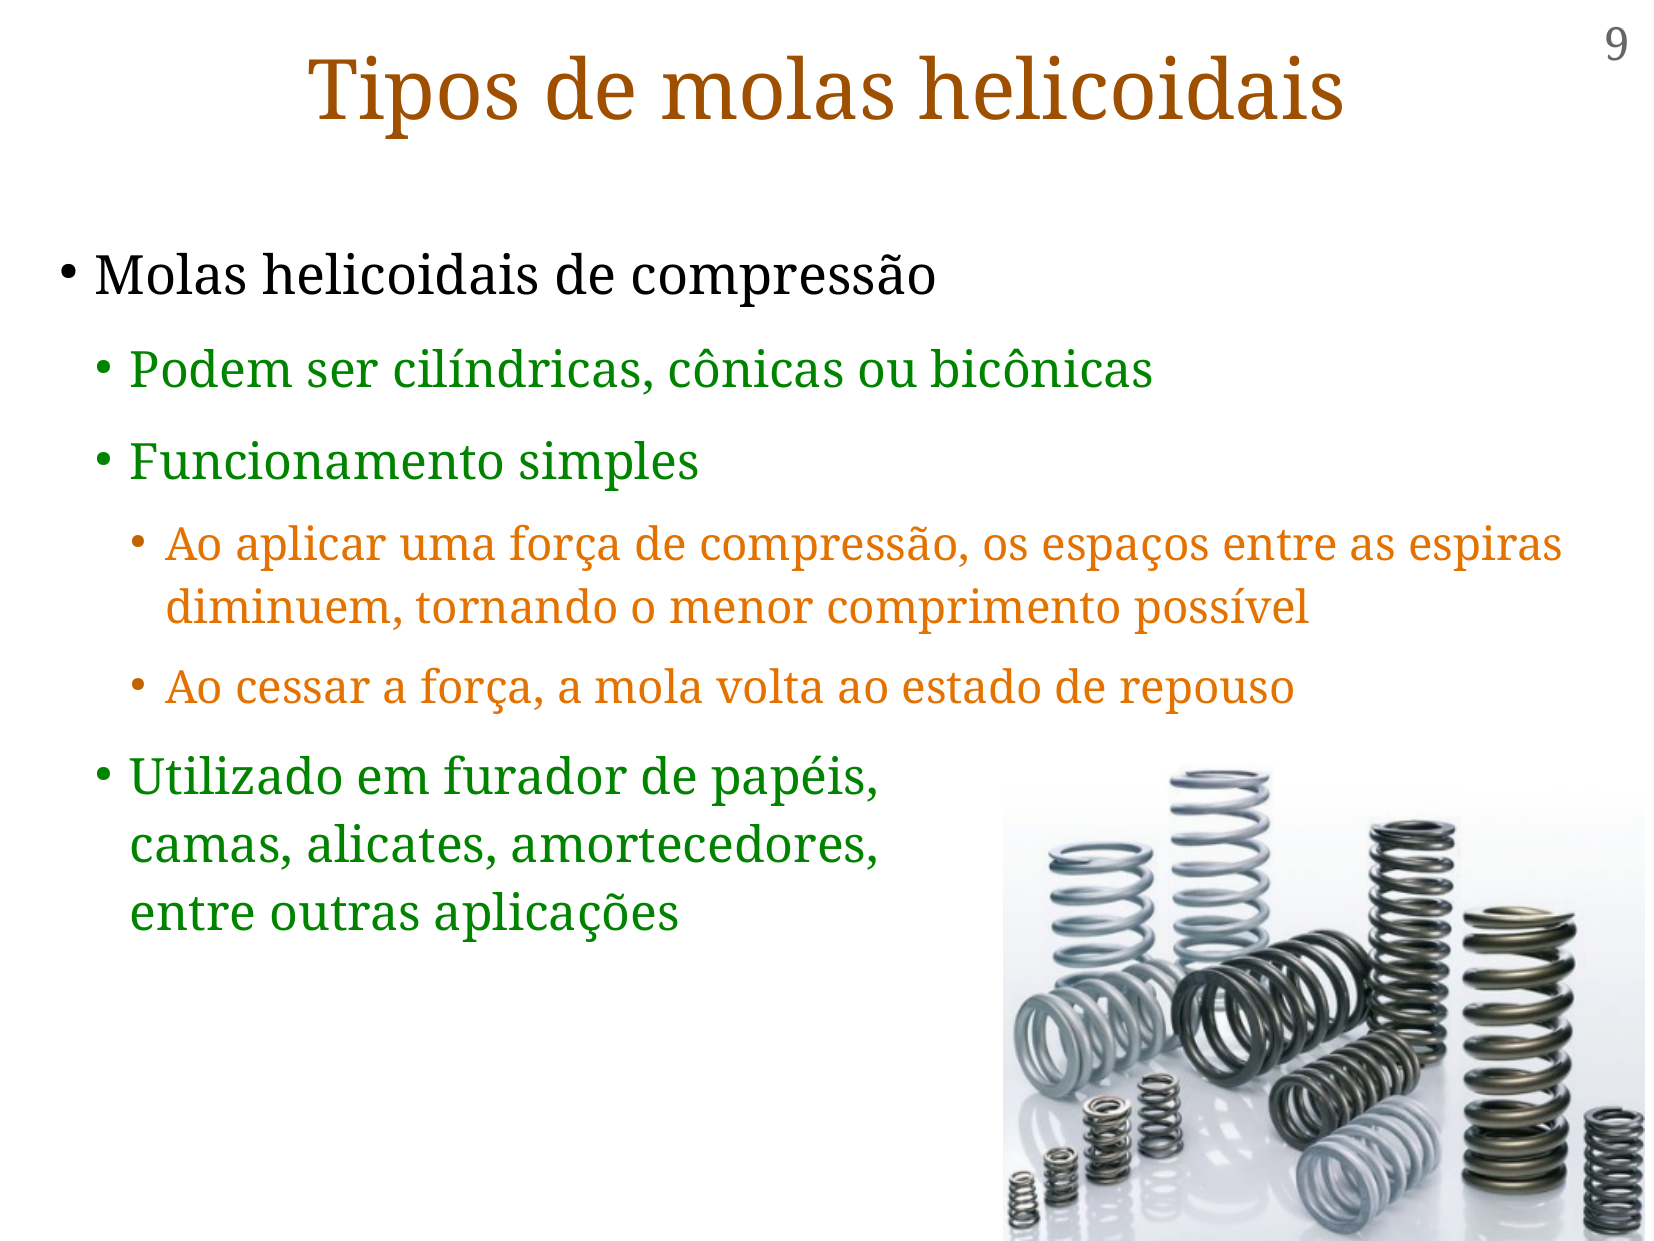

9
# Tipos de molas helicoidais
Molas helicoidais de compressão
Podem ser cilíndricas, cônicas ou bicônicas
Funcionamento simples
Ao aplicar uma força de compressão, os espaços entre as espiras diminuem, tornando o menor comprimento possível
Ao cessar a força, a mola volta ao estado de repouso
Utilizado em furador de papéis,
camas, alicates, amortecedores,
entre outras aplicações